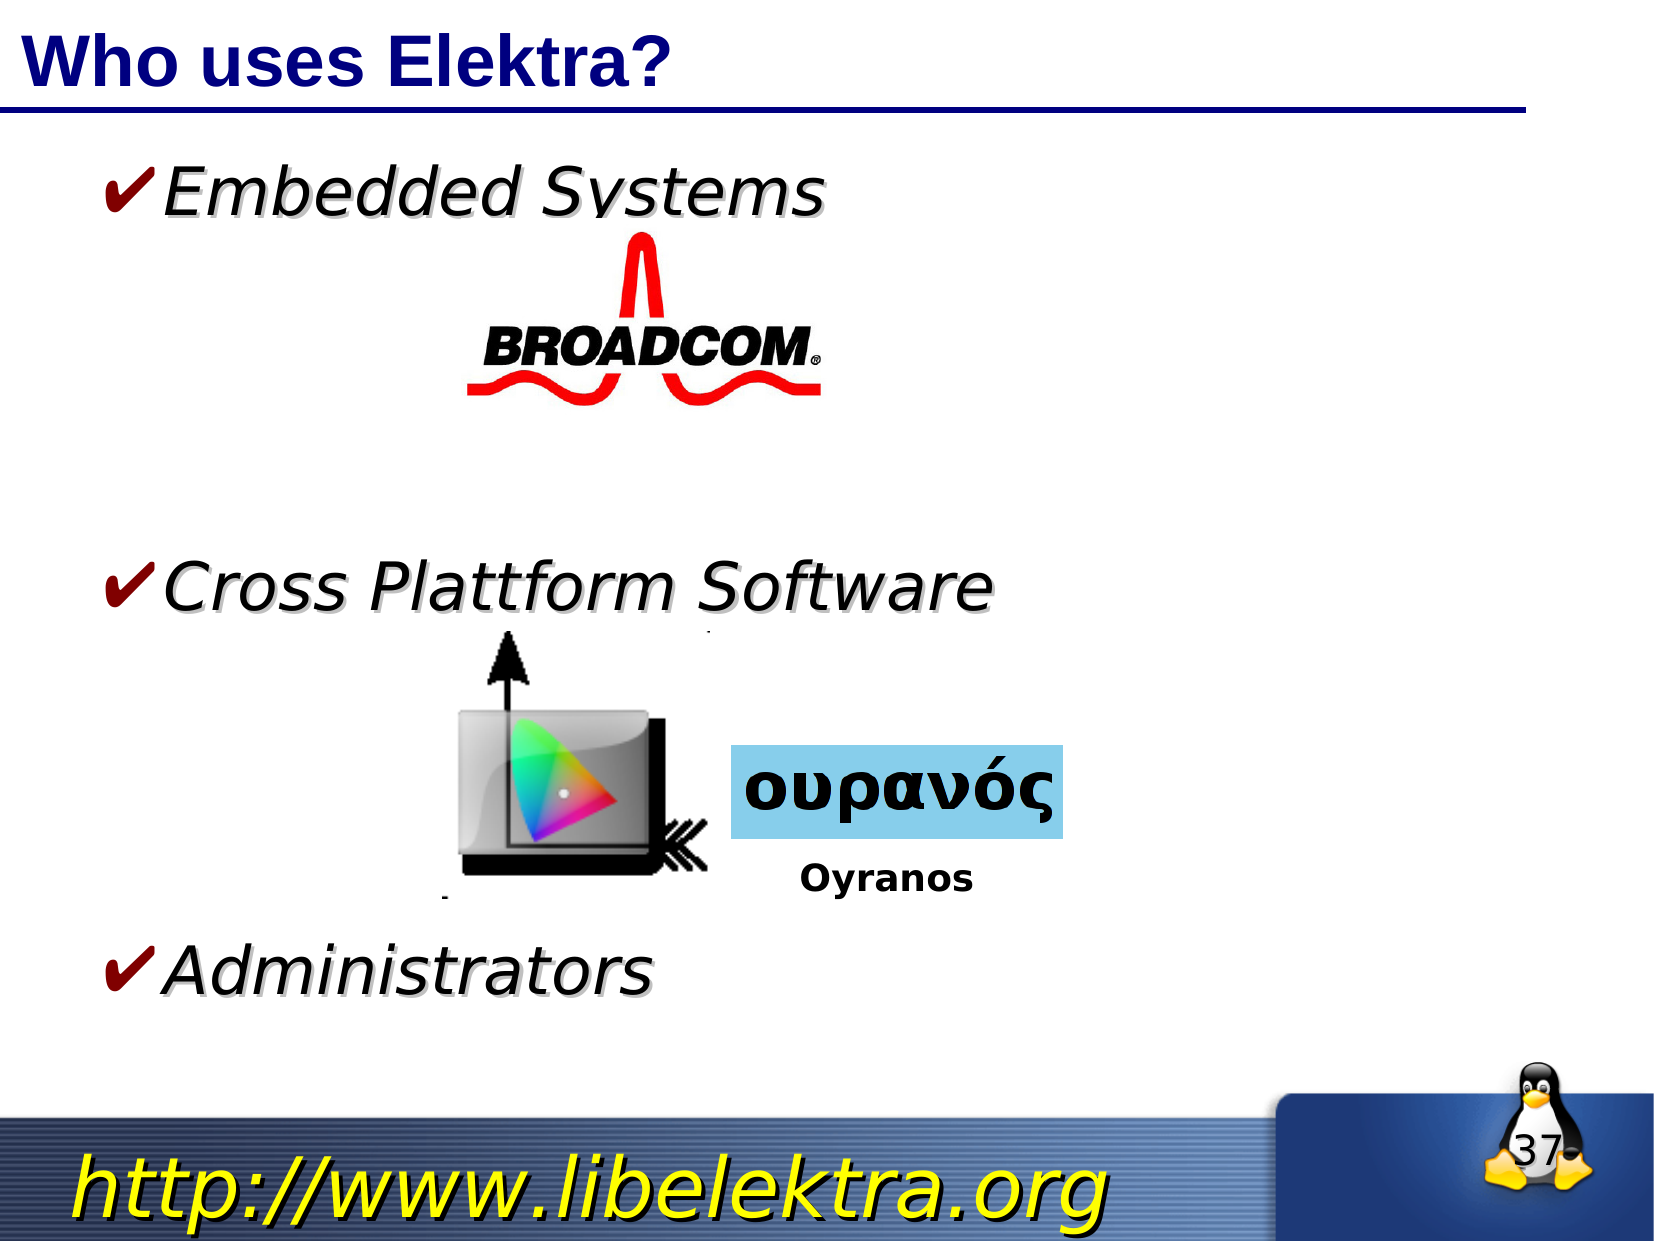

Who uses Elektra?
Embedded Systems
Cross Plattform Software
Oyranos
Administrators